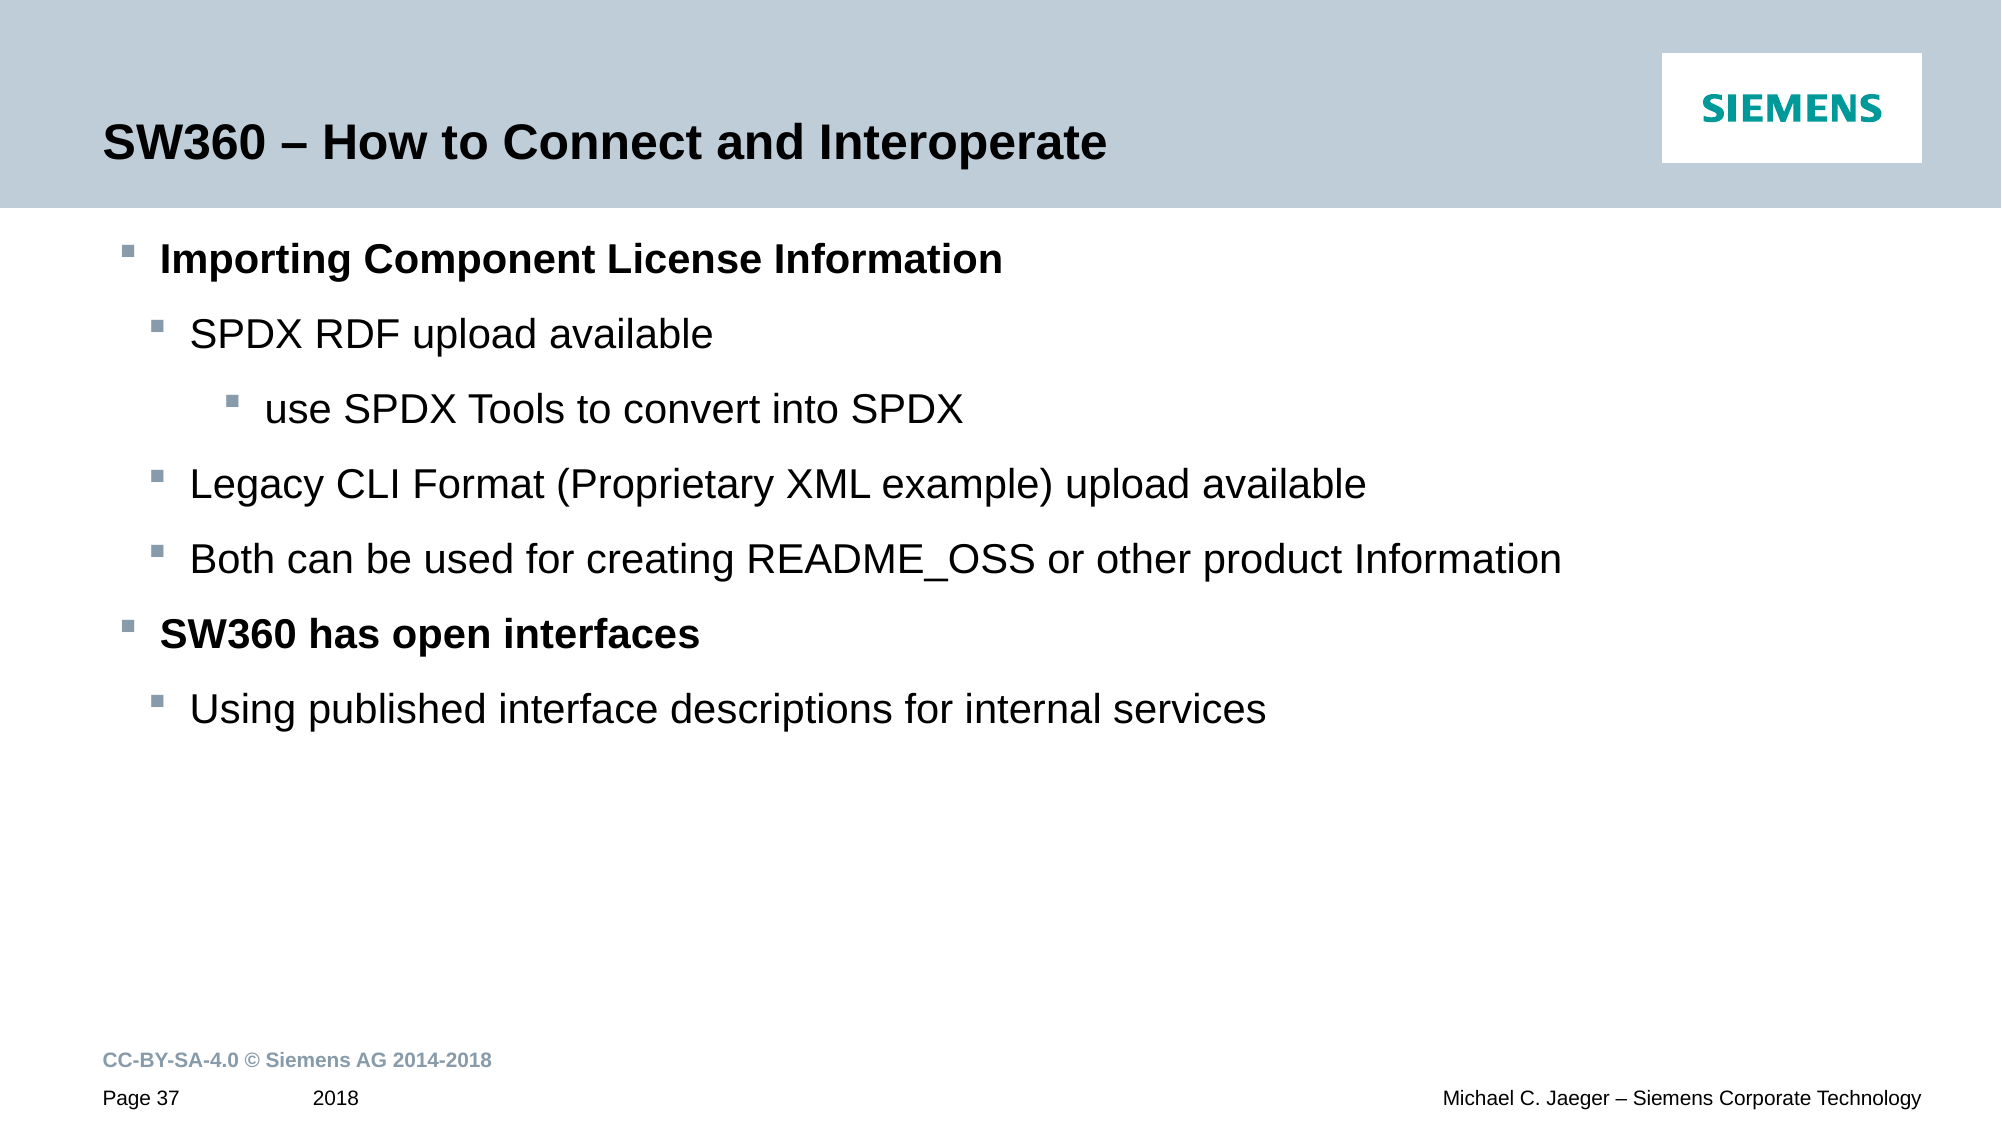

# SW360 – How to Connect and Interoperate
Importing Component License Information
SPDX RDF upload available
use SPDX Tools to convert into SPDX
Legacy CLI Format (Proprietary XML example) upload available
Both can be used for creating README_OSS or other product Information
SW360 has open interfaces
Using published interface descriptions for internal services